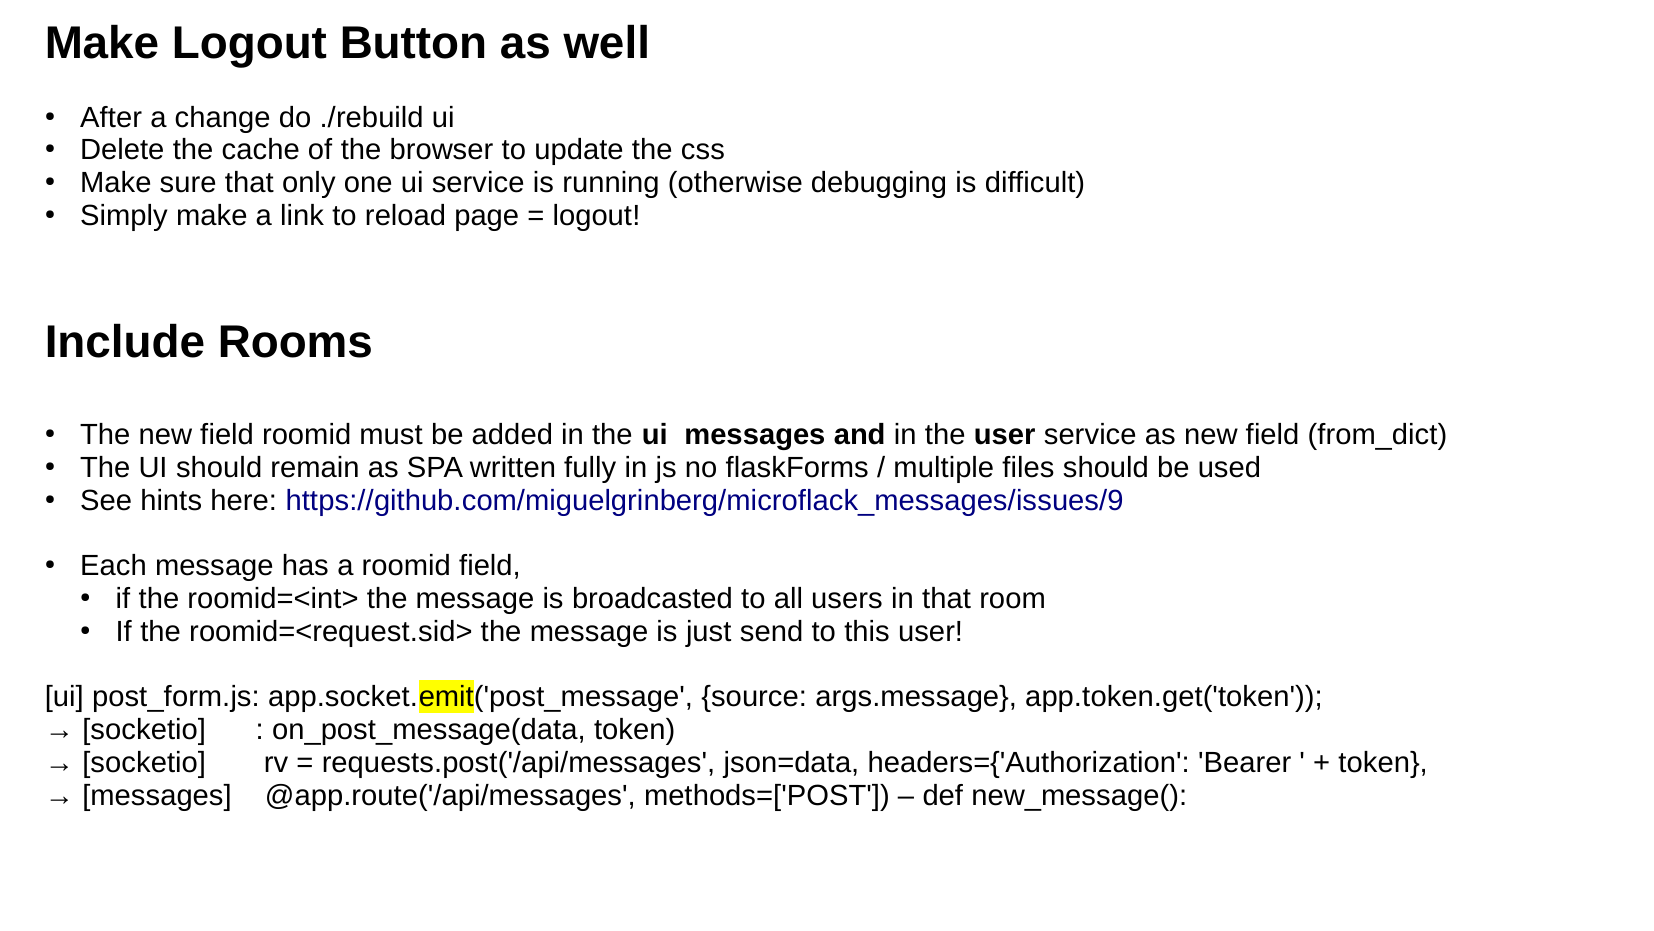

Make Logout Button as well
After a change do ./rebuild ui
Delete the cache of the browser to update the css
Make sure that only one ui service is running (otherwise debugging is difficult)
Simply make a link to reload page = logout!
Include Rooms
The new field roomid must be added in the ui messages and in the user service as new field (from_dict)
The UI should remain as SPA written fully in js no flaskForms / multiple files should be used
See hints here: https://github.com/miguelgrinberg/microflack_messages/issues/9
Each message has a roomid field,
if the roomid=<int> the message is broadcasted to all users in that room
If the roomid=<request.sid> the message is just send to this user!
[ui] post_form.js: app.socket.emit('post_message', {source: args.message}, app.token.get('token'));
→ [socketio] : on_post_message(data, token)
→ [socketio] rv = requests.post('/api/messages', json=data, headers={'Authorization': 'Bearer ' + token},
→ [messages] @app.route('/api/messages', methods=['POST']) – def new_message():